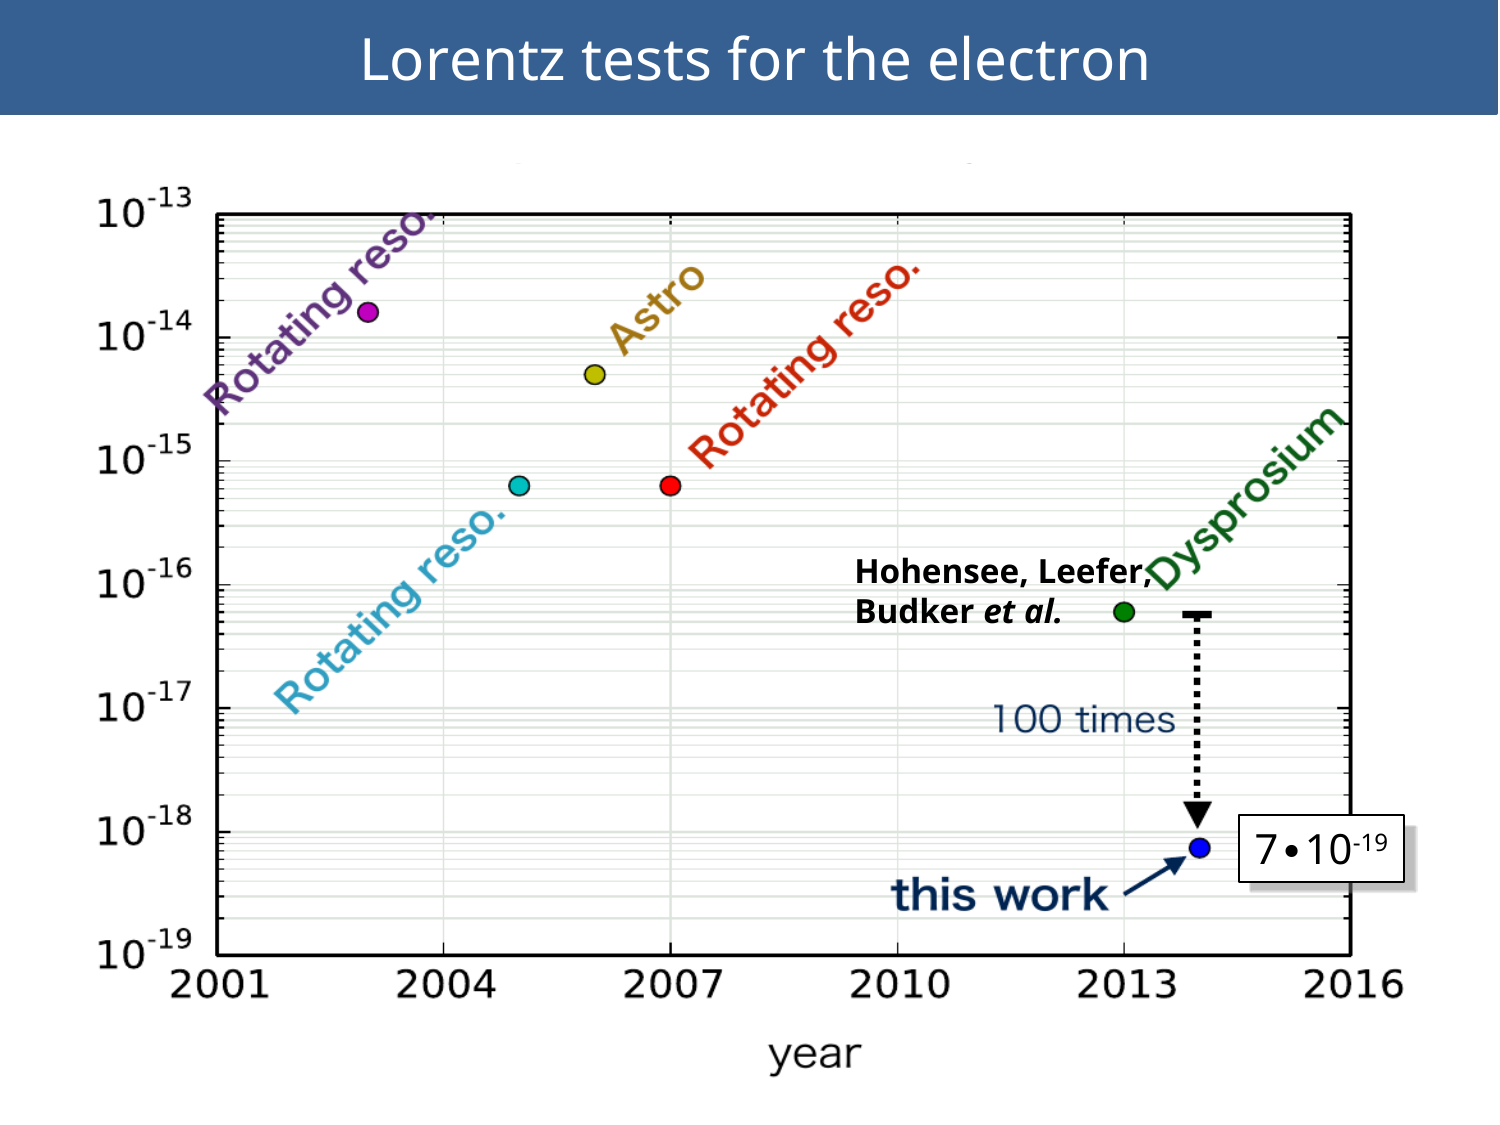

Lorentz tests for the electron
Hohensee, Leefer, Budker et al.
7∙10-19